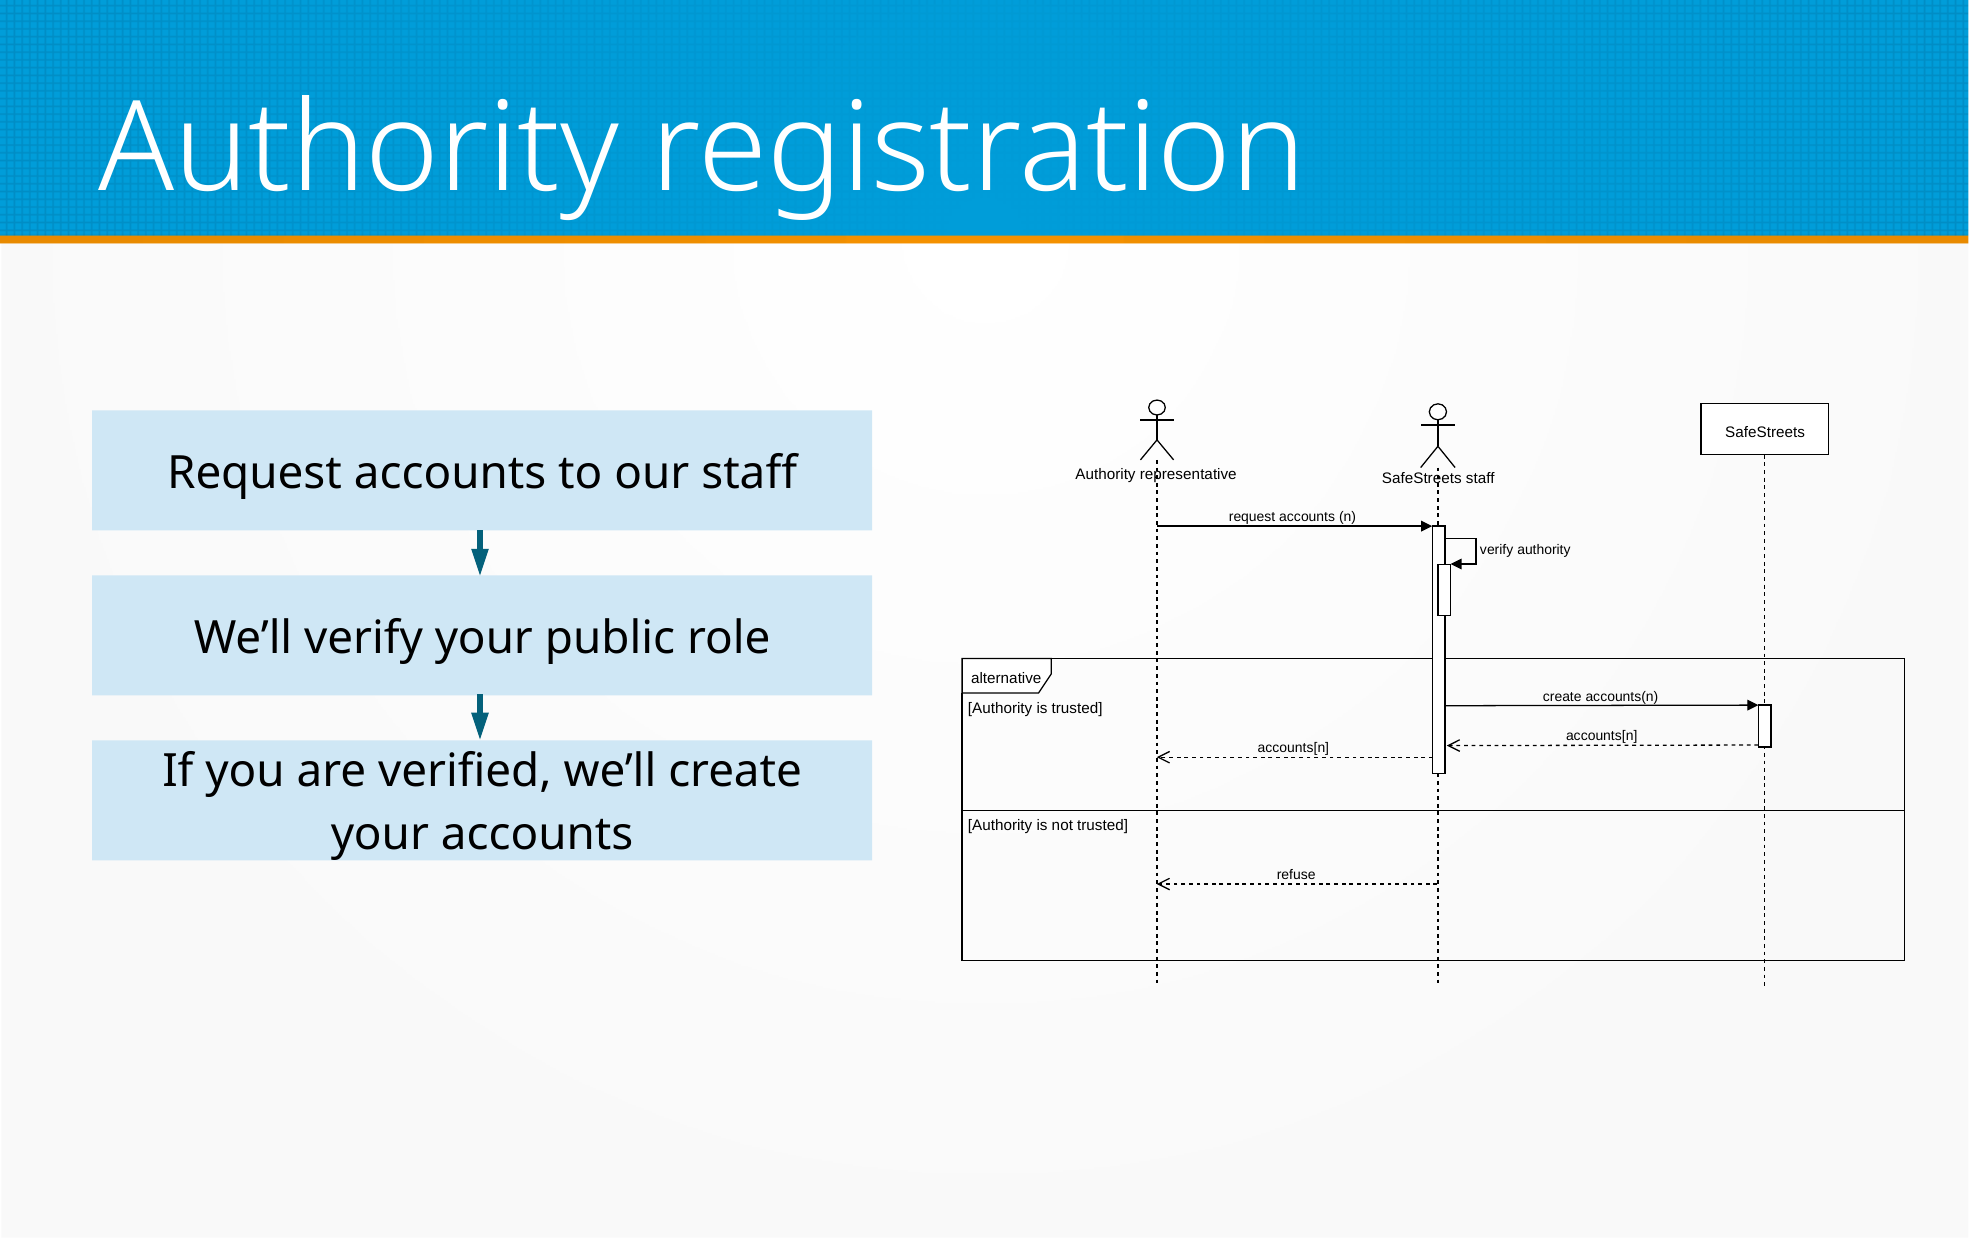

# Authority registration
Request accounts to our staff
We’ll verify your public role
If you are verified, we’ll create
your accounts